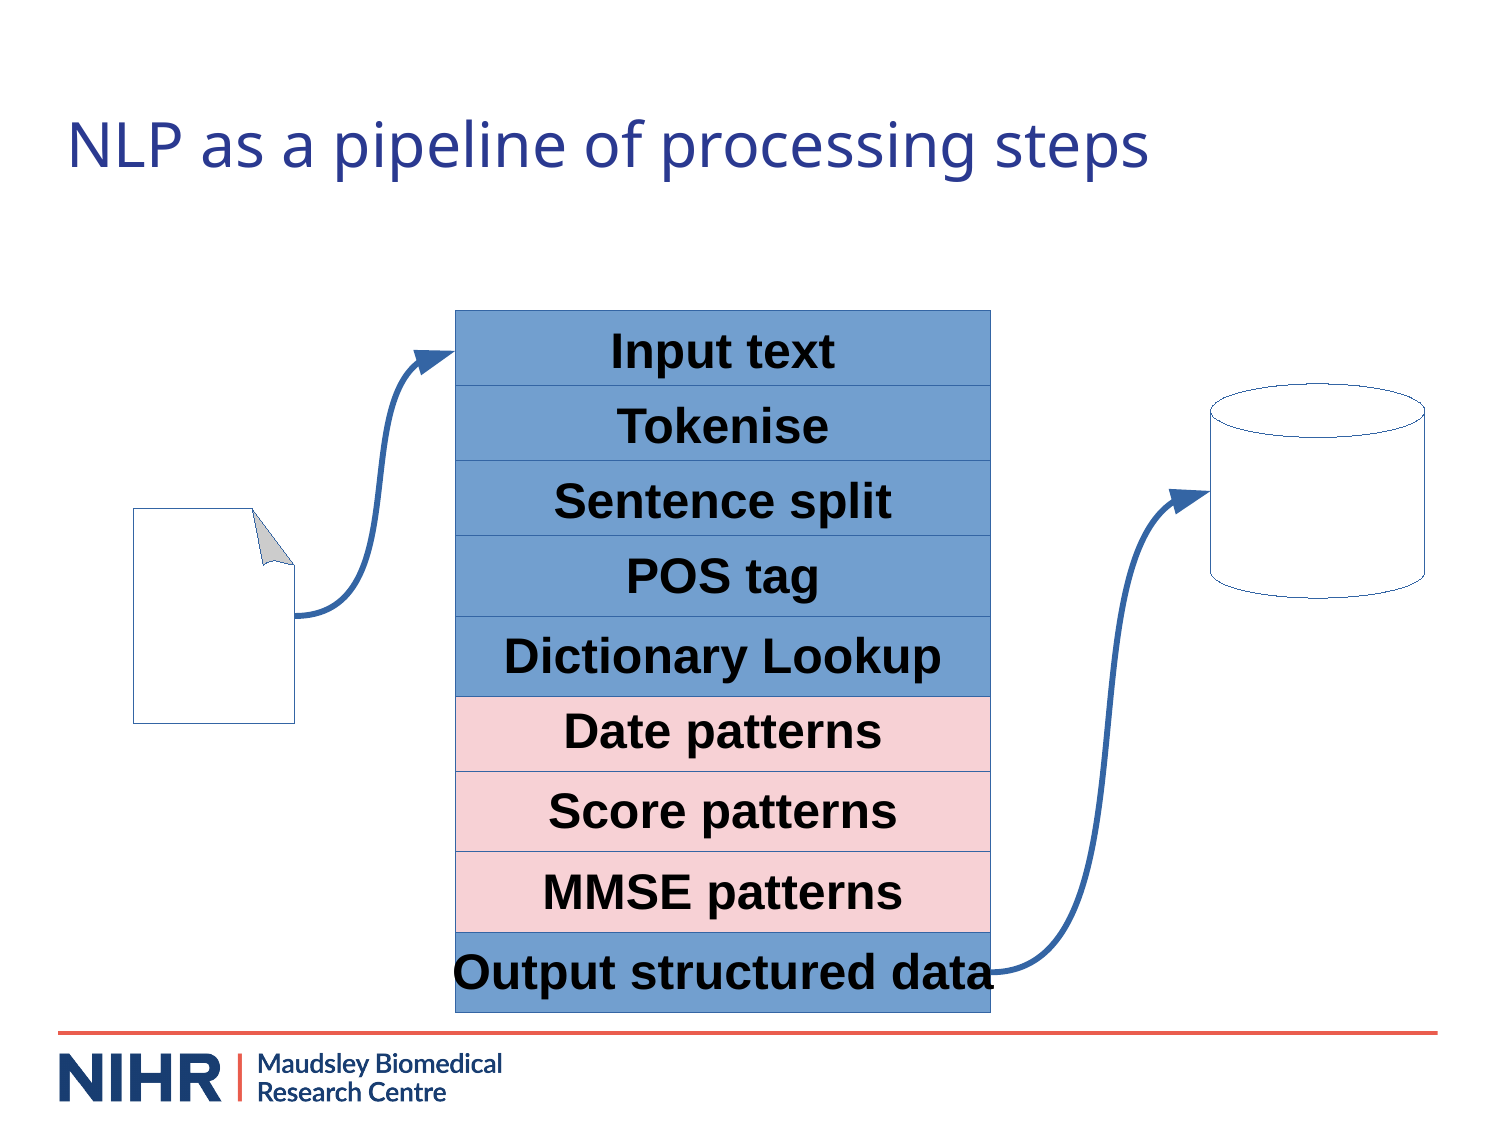

# NLP as a pipeline of processing steps
Input text
Tokenise
Sentence split
POS tag
Dictionary Lookup
Date patterns
Score patterns
MMSE patterns
Output structured data